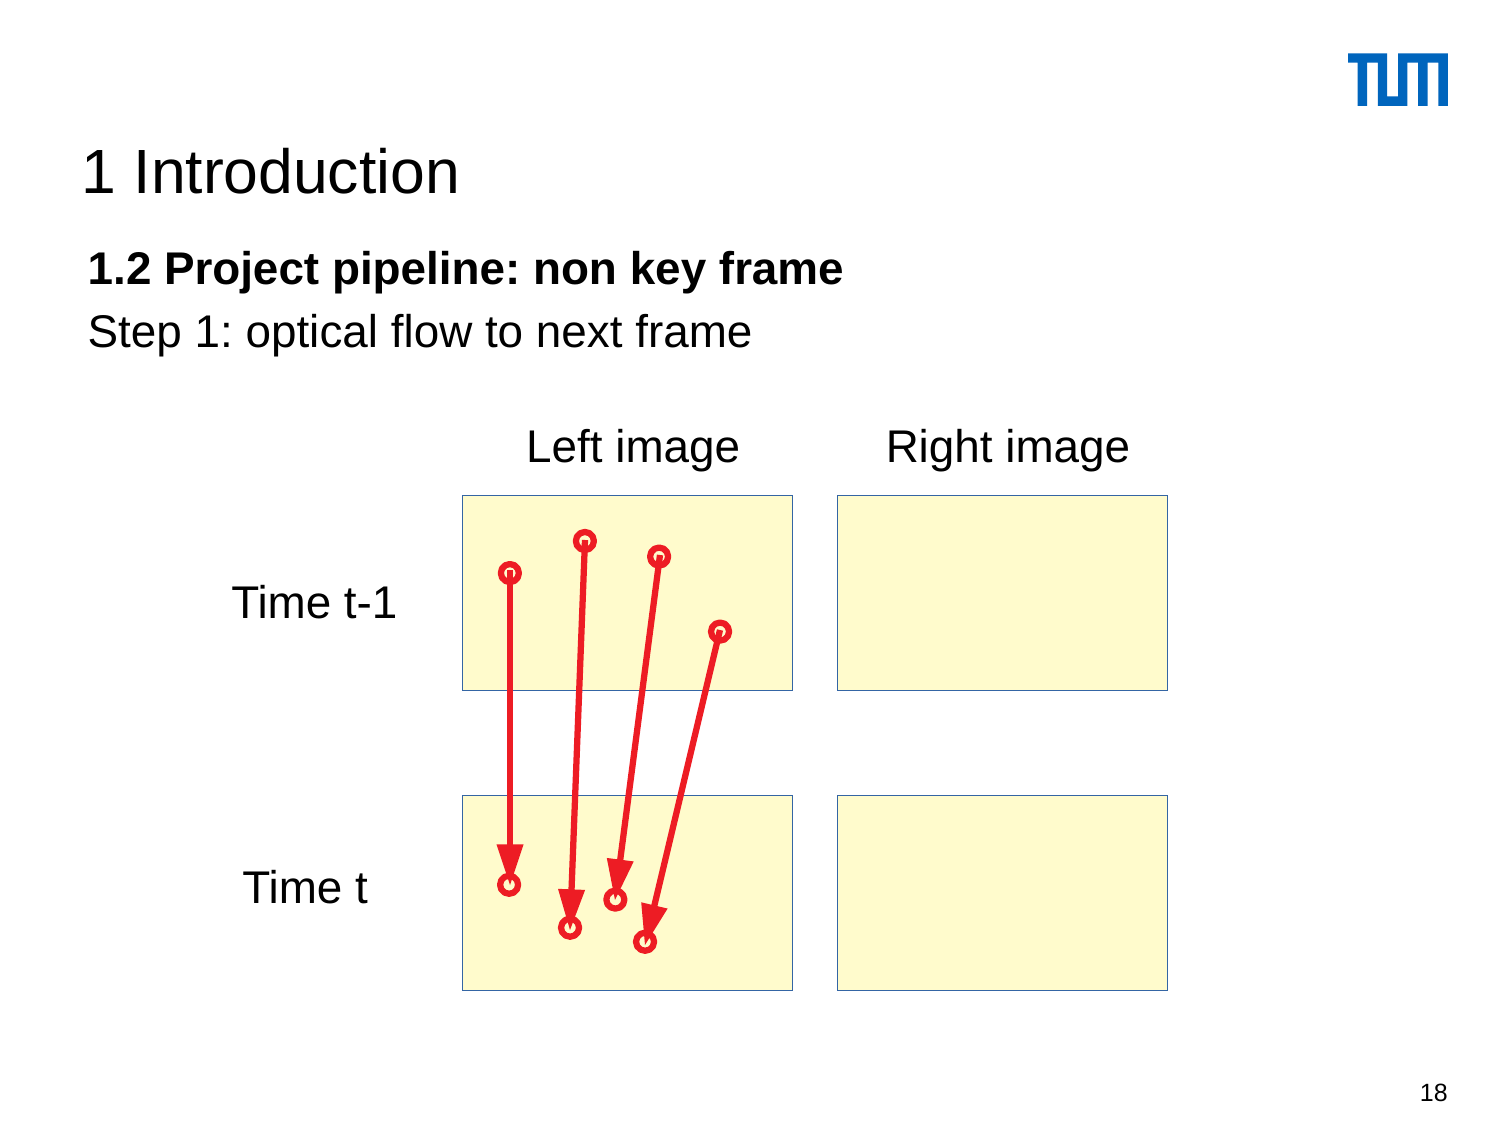

1 Introduction
# 1.2 Project pipeline: non key frame
Step 1: optical flow to next frame
Left image
Right image
Time t-1
Time t